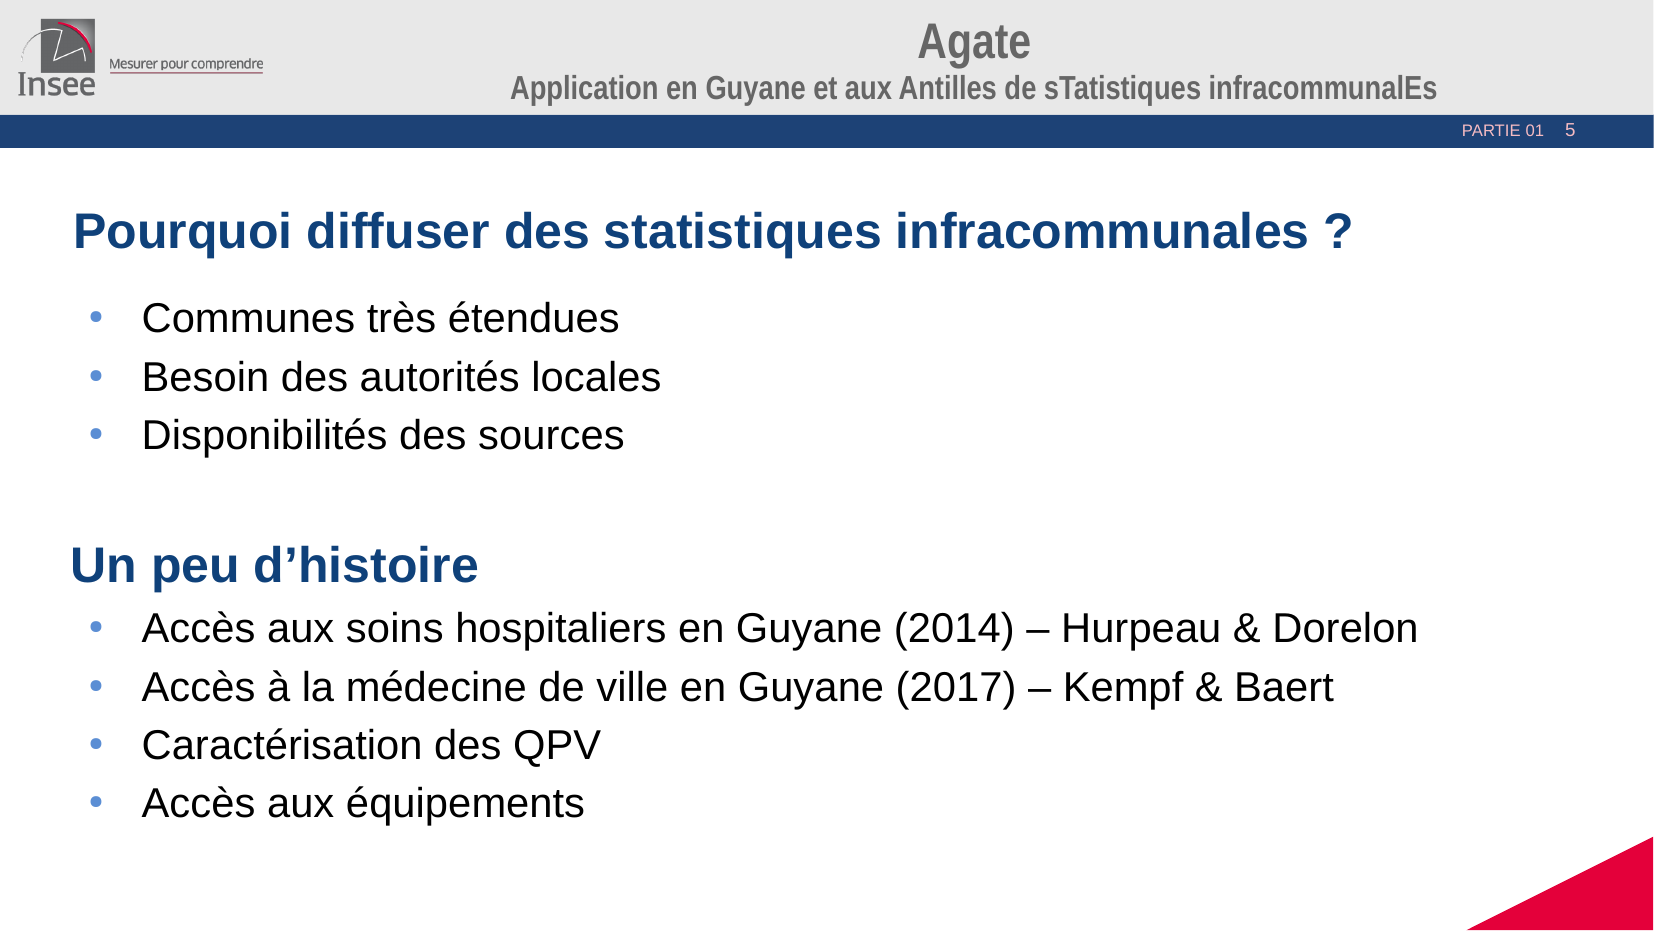

# Agate Application en Guyane et aux Antilles de sTatistiques infracommunalEs
PARTIE 01
5
Pourquoi diffuser des statistiques infracommunales ?
Communes très étendues
Besoin des autorités locales
Disponibilités des sources
Un peu d’histoire
Accès aux soins hospitaliers en Guyane (2014) – Hurpeau & Dorelon
Accès à la médecine de ville en Guyane (2017) – Kempf & Baert
Caractérisation des QPV
Accès aux équipements